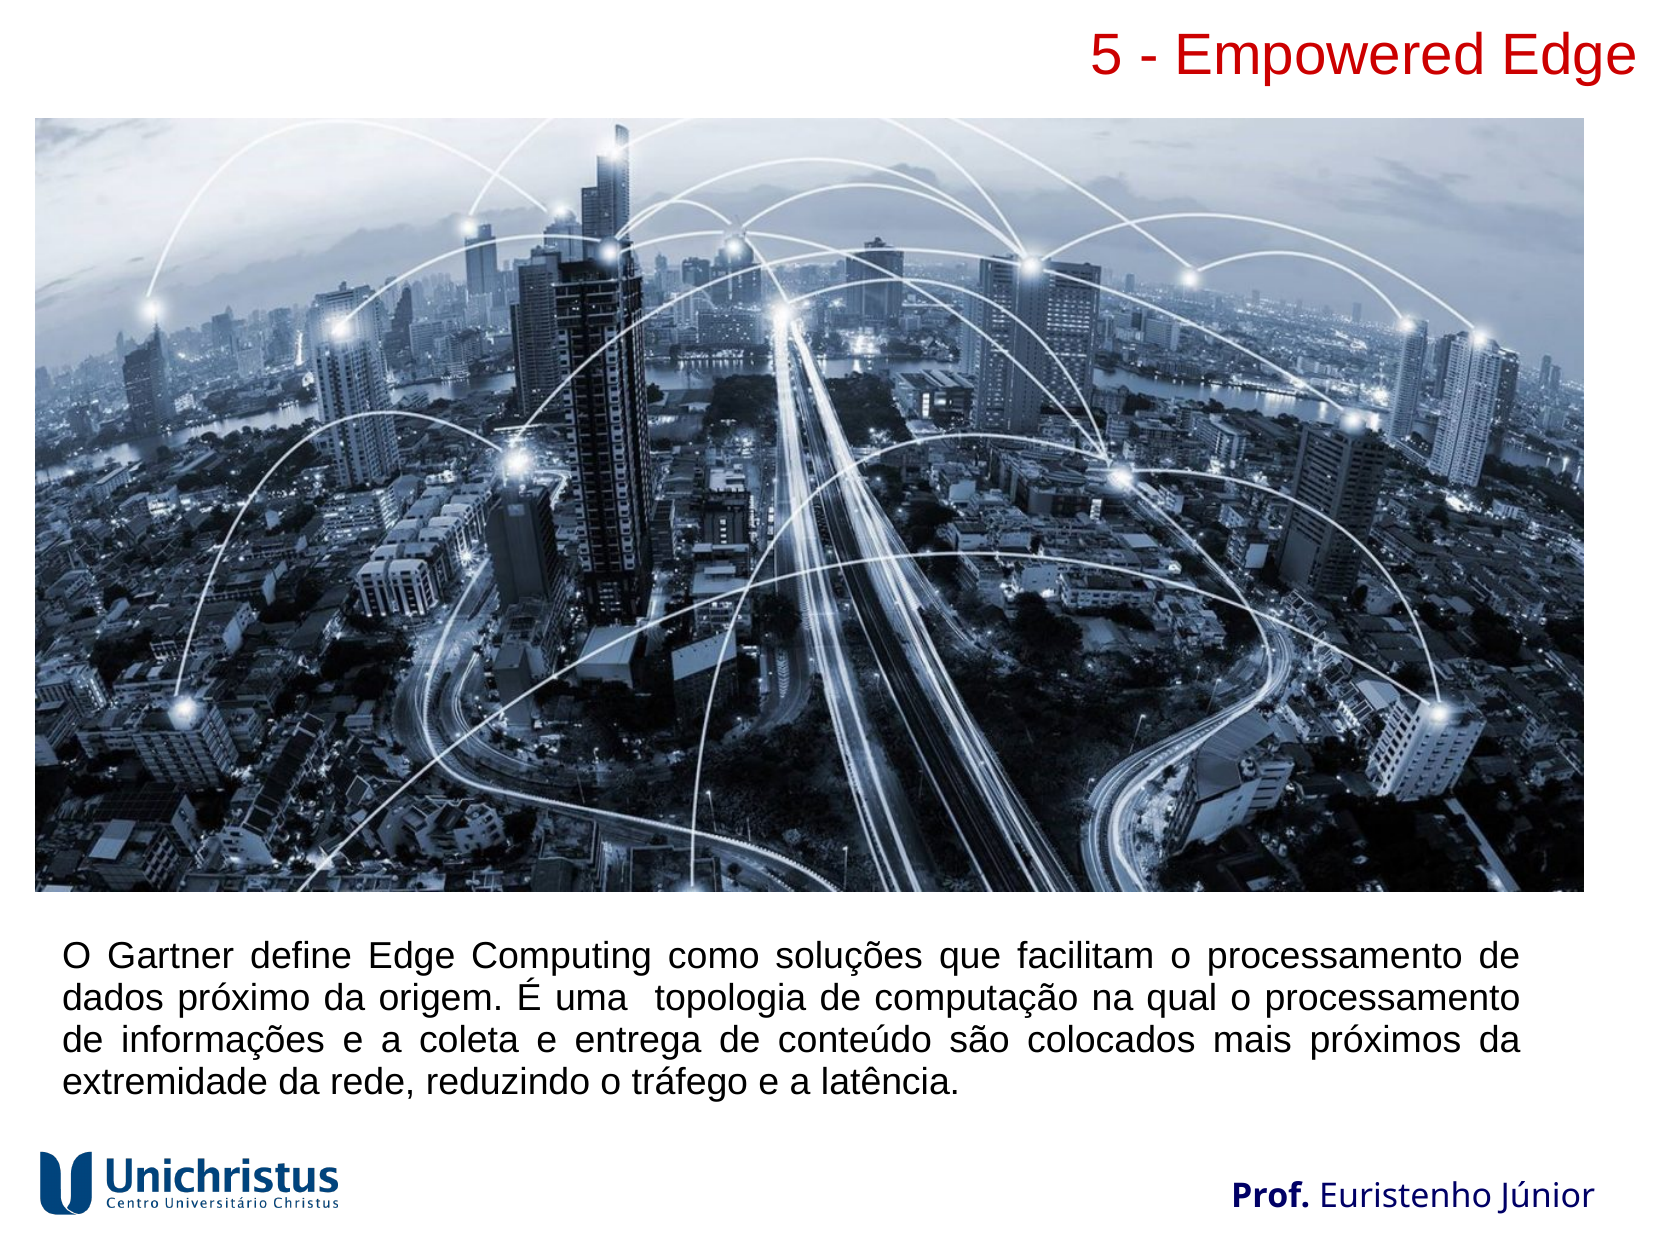

5 - Empowered Edge
O Gartner define Edge Computing como soluções que facilitam o processamento de dados próximo da origem. É uma topologia de computação na qual o processamento de informações e a coleta e entrega de conteúdo são colocados mais próximos da extremidade da rede, reduzindo o tráfego e a latência.
Prof. Euristenho Júnior